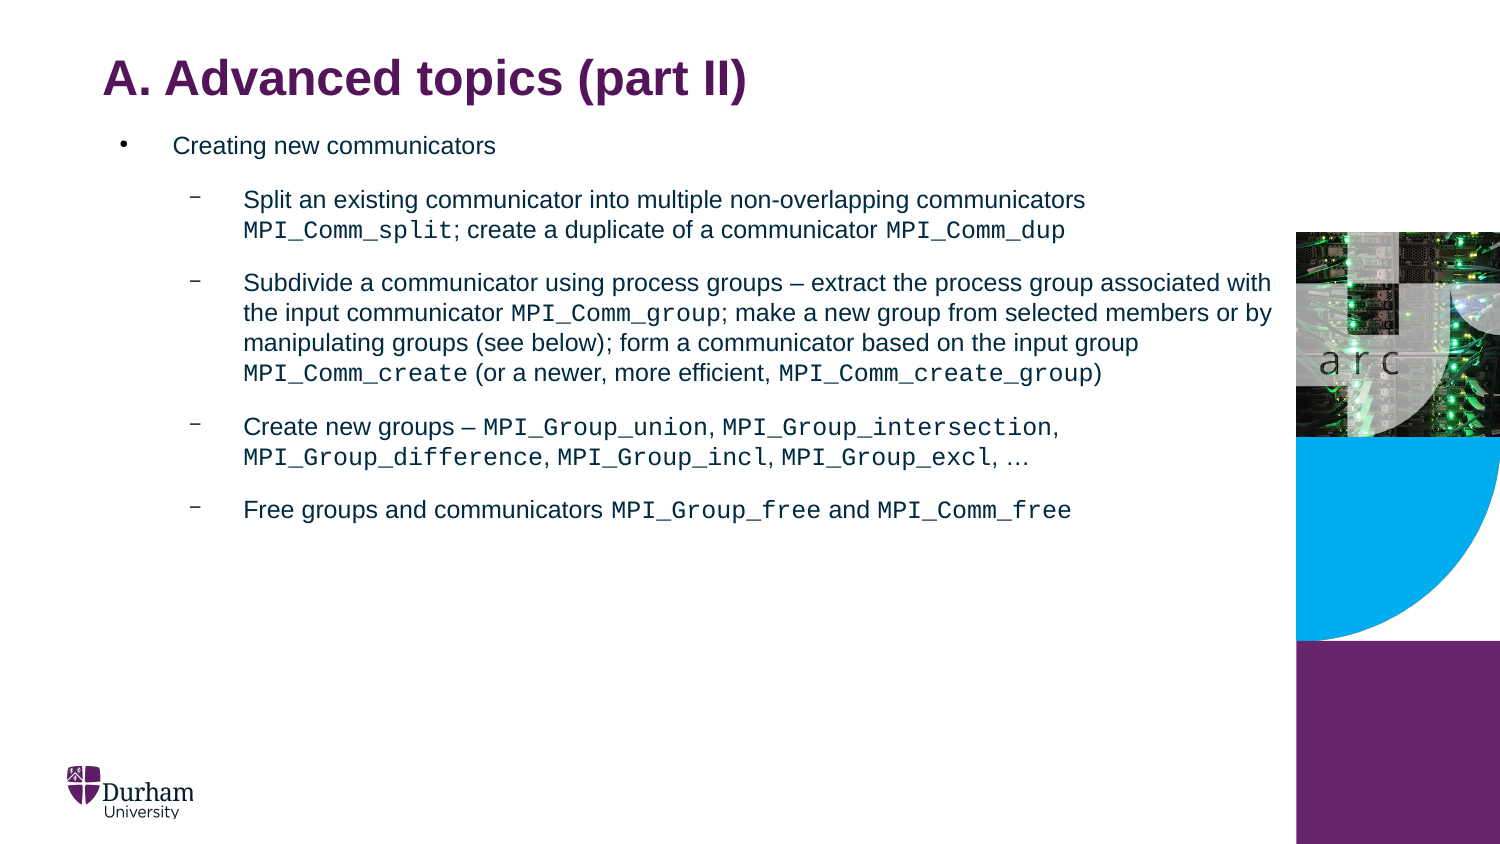

# A. Advanced topics (part II)
Creating new communicators
Split an existing communicator into multiple non-overlapping communicators MPI_Comm_split; create a duplicate of a communicator MPI_Comm_dup
Subdivide a communicator using process groups – extract the process group associated with the input communicator MPI_Comm_group; make a new group from selected members or by manipulating groups (see below); form a communicator based on the input group MPI_Comm_create (or a newer, more efficient, MPI_Comm_create_group)
Create new groups – MPI_Group_union, MPI_Group_intersection, MPI_Group_difference, MPI_Group_incl, MPI_Group_excl, …
Free groups and communicators MPI_Group_free and MPI_Comm_free